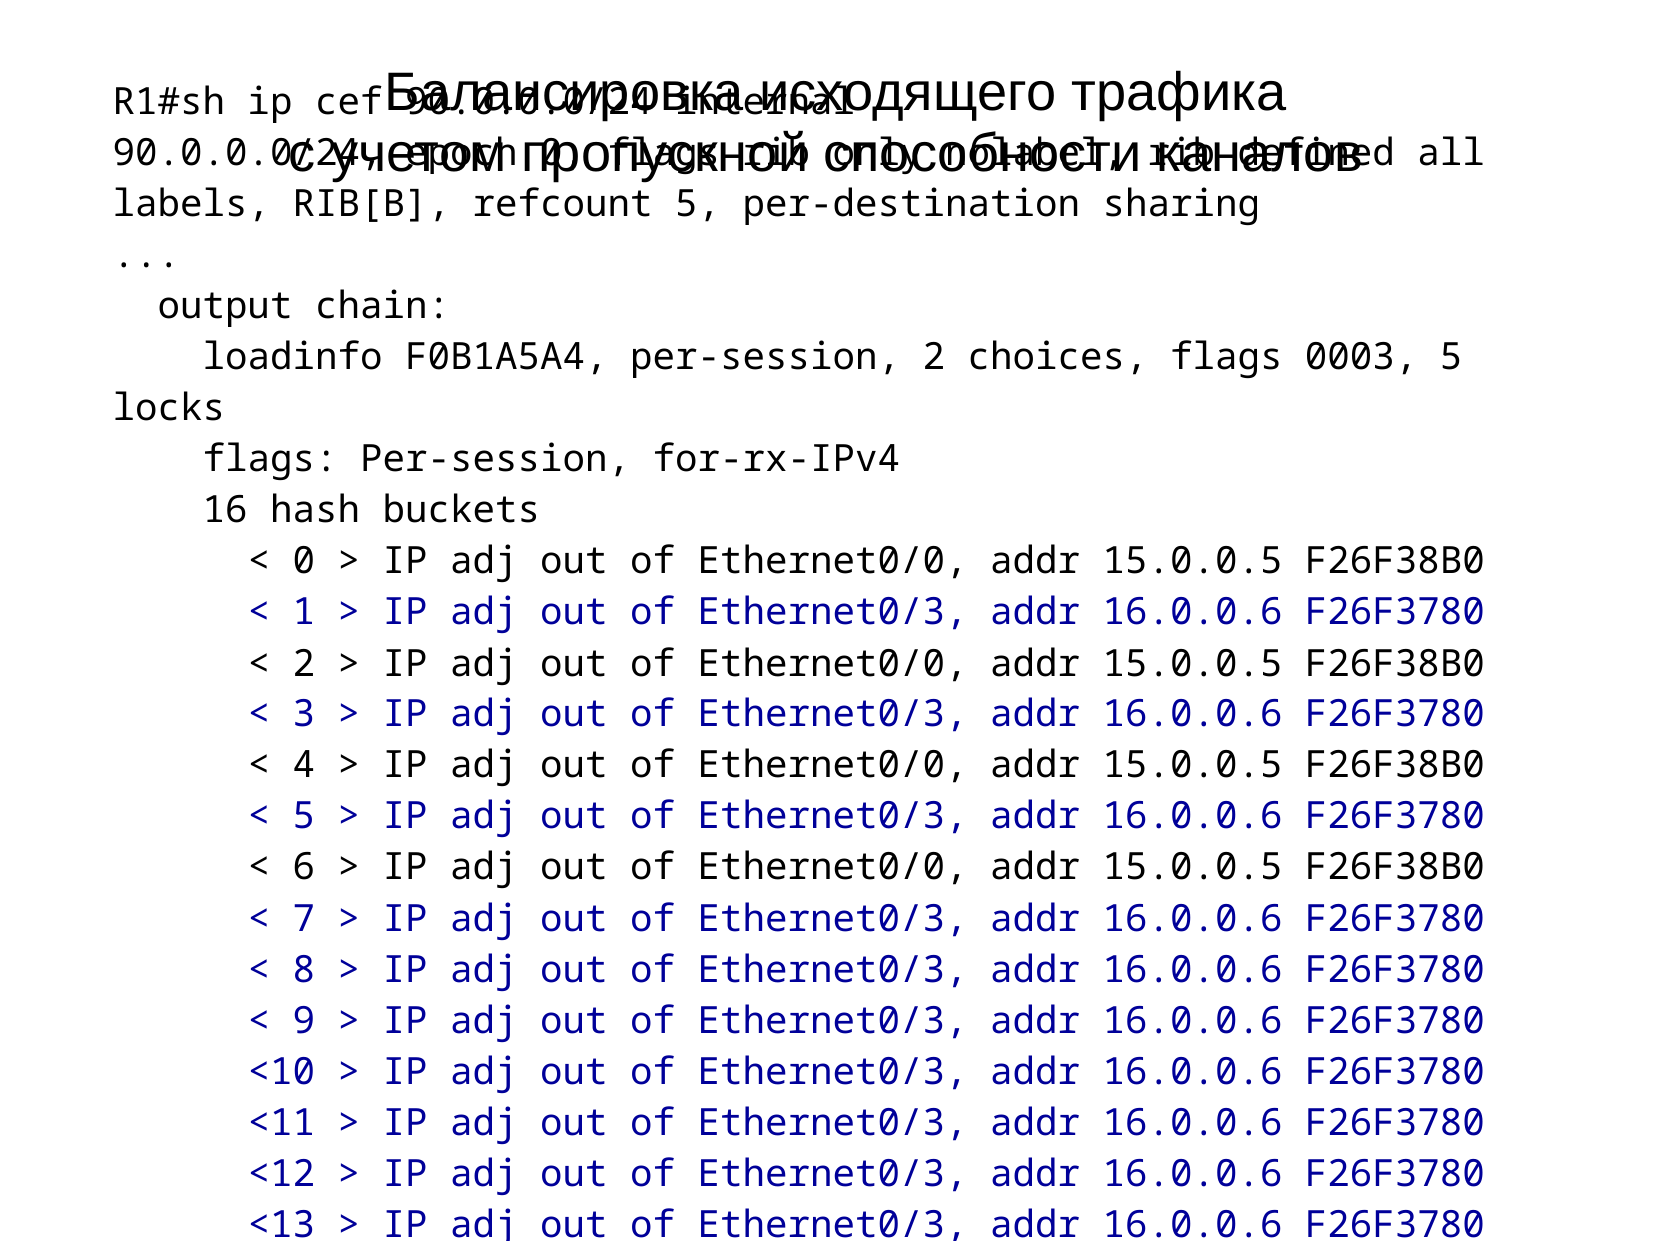

Балансировка исходящего трафика
с учетом пропускной способности каналов
# R1#sh ip cef 90.0.0.0/24 internal
90.0.0.0/24, epoch 0, flags rib only nolabel, rib defined all labels, RIB[B], refcount 5, per-destination sharing
...
 output chain:
 loadinfo F0B1A5A4, per-session, 2 choices, flags 0003, 5 locks
 flags: Per-session, for-rx-IPv4
 16 hash buckets
 < 0 > IP adj out of Ethernet0/0, addr 15.0.0.5 F26F38B0
 < 1 > IP adj out of Ethernet0/3, addr 16.0.0.6 F26F3780
 < 2 > IP adj out of Ethernet0/0, addr 15.0.0.5 F26F38B0
 < 3 > IP adj out of Ethernet0/3, addr 16.0.0.6 F26F3780
 < 4 > IP adj out of Ethernet0/0, addr 15.0.0.5 F26F38B0
 < 5 > IP adj out of Ethernet0/3, addr 16.0.0.6 F26F3780
 < 6 > IP adj out of Ethernet0/0, addr 15.0.0.5 F26F38B0
 < 7 > IP adj out of Ethernet0/3, addr 16.0.0.6 F26F3780
 < 8 > IP adj out of Ethernet0/3, addr 16.0.0.6 F26F3780
 < 9 > IP adj out of Ethernet0/3, addr 16.0.0.6 F26F3780
 <10 > IP adj out of Ethernet0/3, addr 16.0.0.6 F26F3780
 <11 > IP adj out of Ethernet0/3, addr 16.0.0.6 F26F3780
 <12 > IP adj out of Ethernet0/3, addr 16.0.0.6 F26F3780
 <13 > IP adj out of Ethernet0/3, addr 16.0.0.6 F26F3780
 <14 > IP adj out of Ethernet0/3, addr 16.0.0.6 F26F3780
 <15 > IP adj out of Ethernet0/3, addr 16.0.0.6 F26F3780